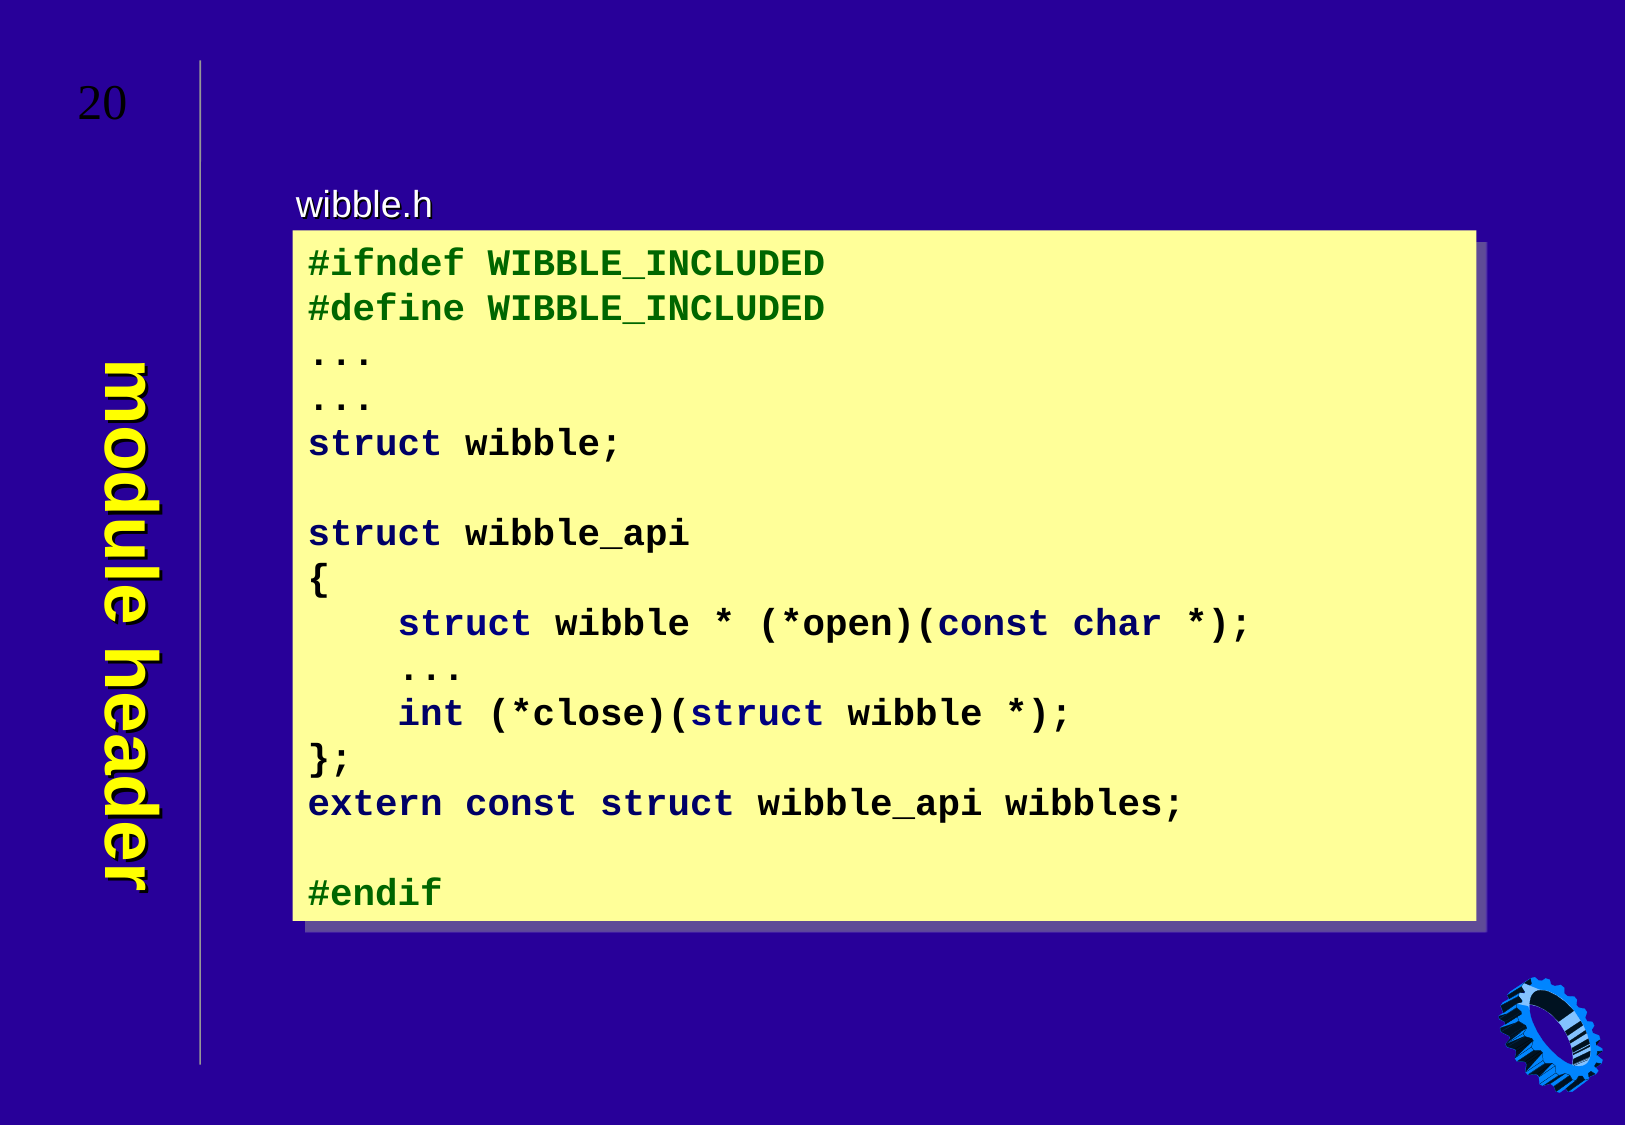

20
wibble.h
# module header
#ifndef WIBBLE_INCLUDED
#define WIBBLE_INCLUDED
...
...
struct wibble;
struct wibble_api
{
 struct wibble * (*open)(const char *);
 ...
 int (*close)(struct wibble *);
};
extern const struct wibble_api wibbles;
#endif